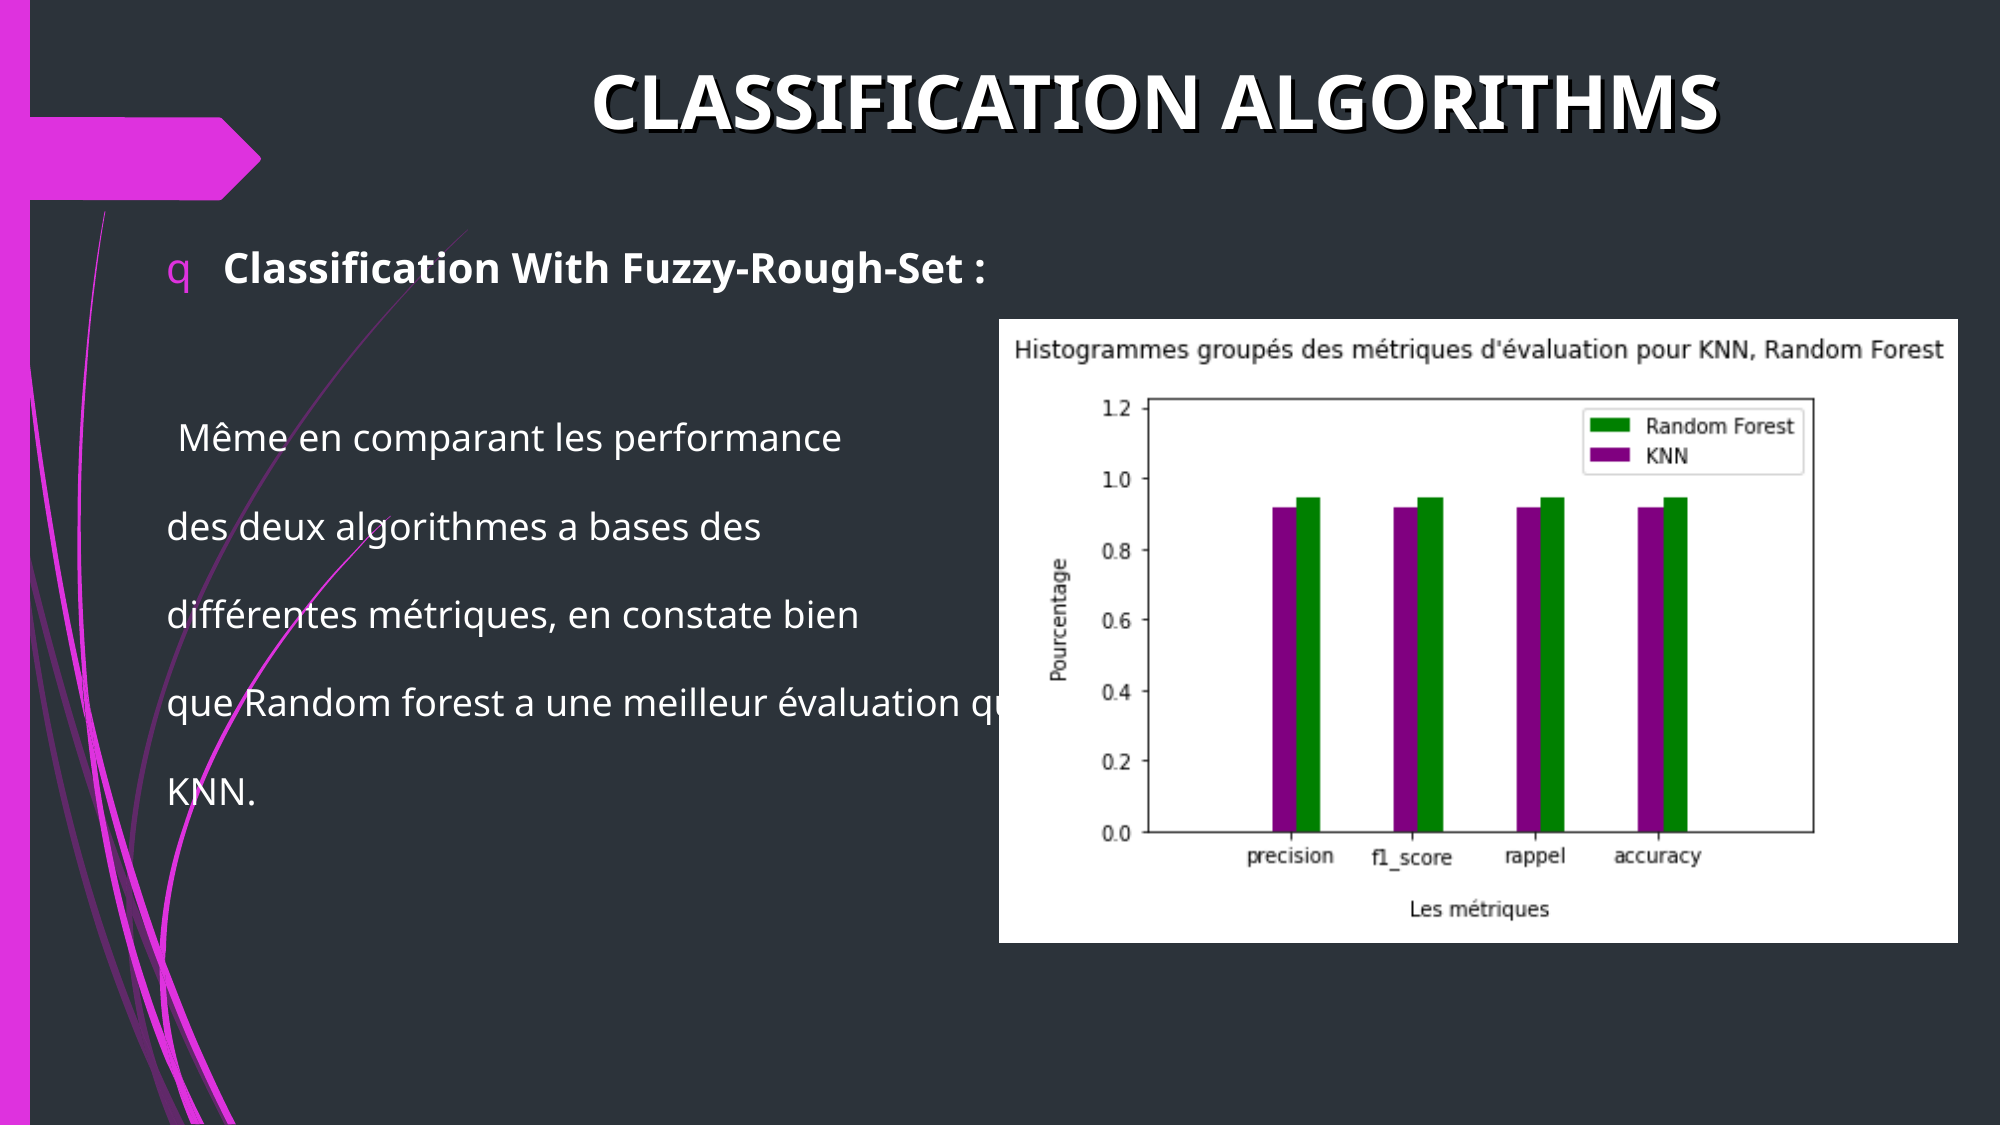

# CLASSIFICATION ALGORITHMS
Classification With Fuzzy-Rough-Set :
 Même en comparant les performance
des deux algorithmes a bases des
différentes métriques, en constate bien
que Random forest a une meilleur évaluation que
KNN.